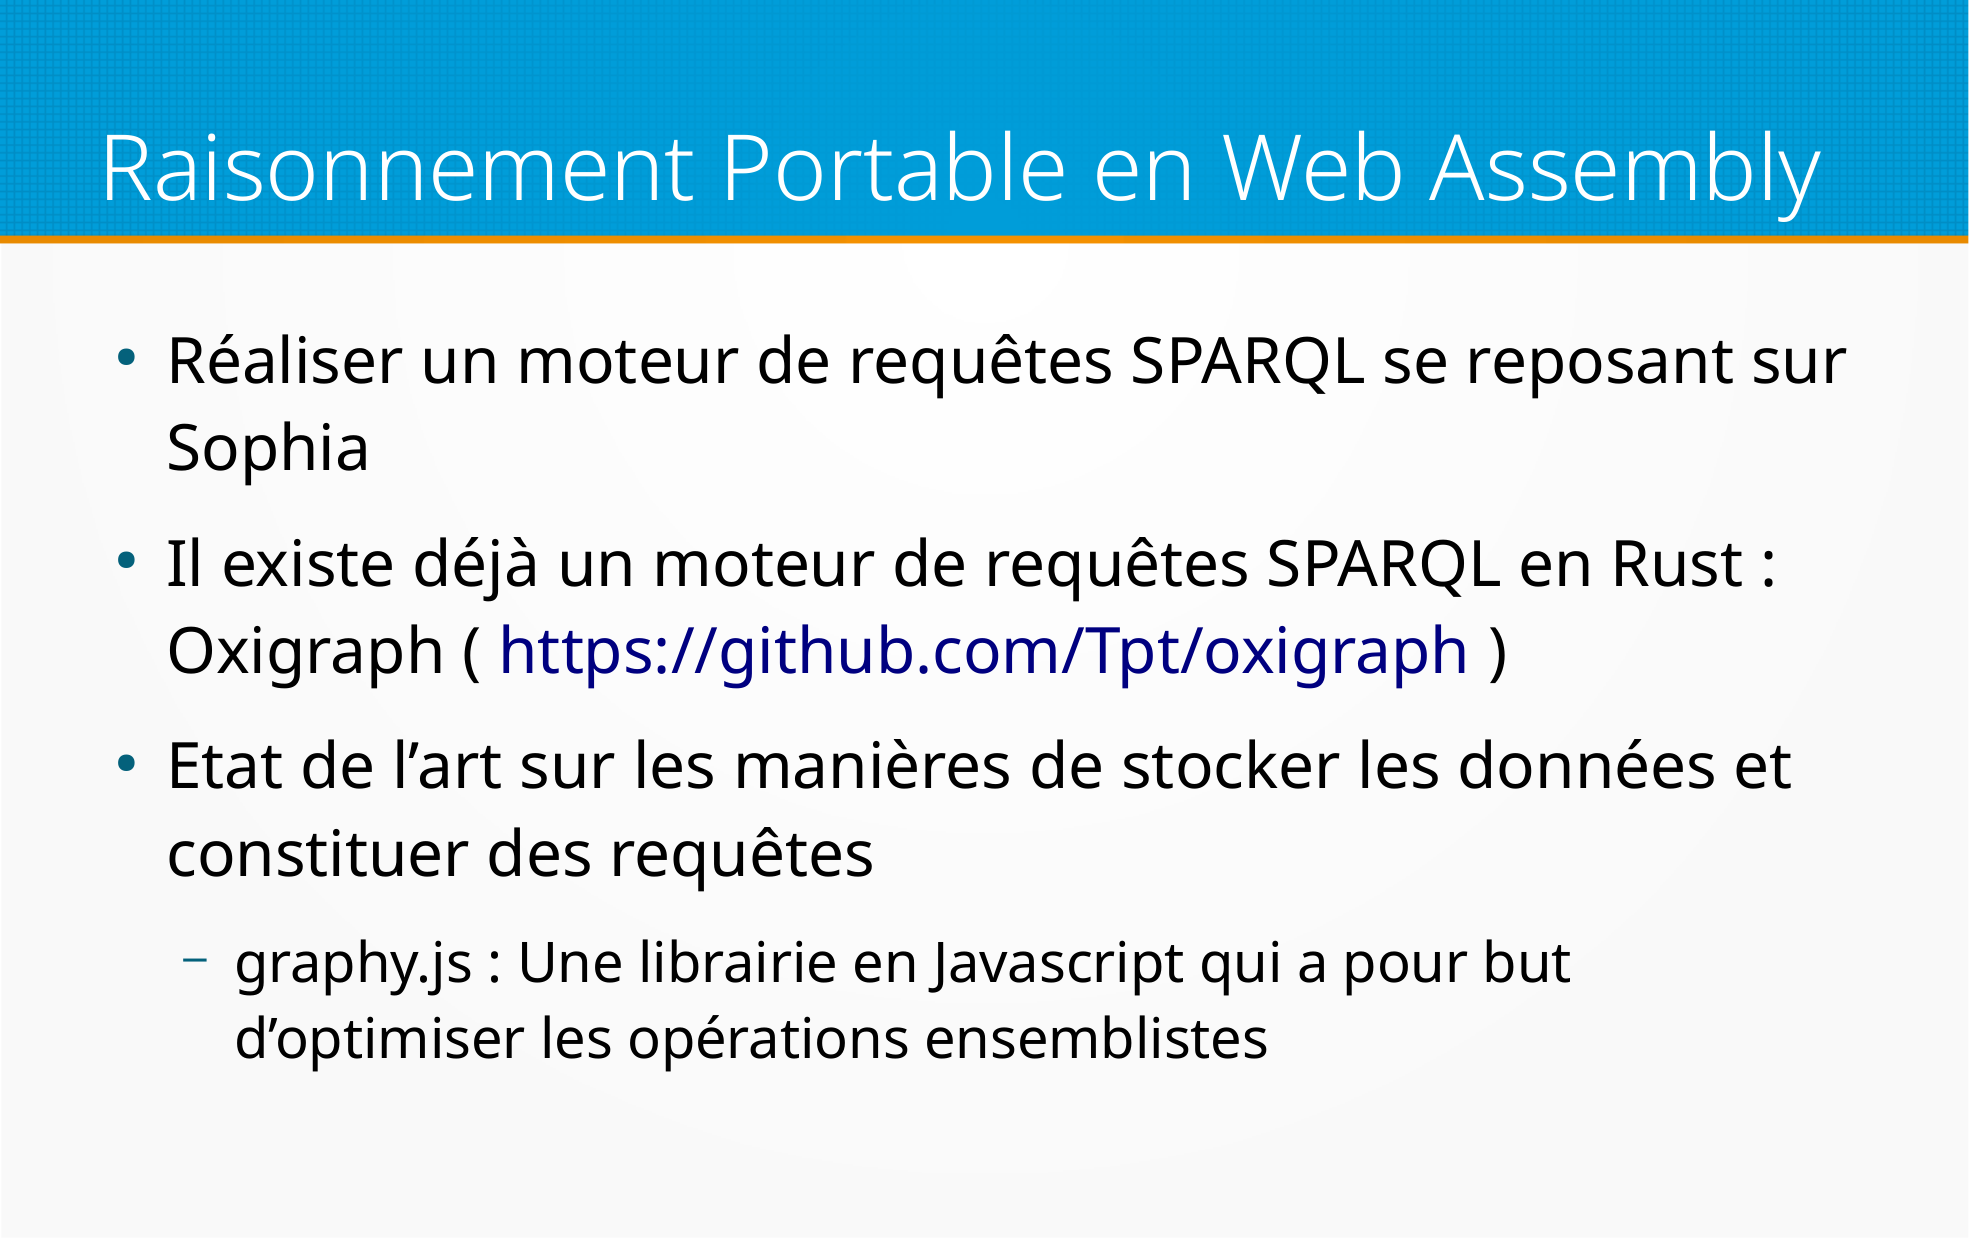

# Raisonnement Portable en Web Assembly
Réaliser un moteur de requêtes SPARQL se reposant sur Sophia
Il existe déjà un moteur de requêtes SPARQL en Rust : Oxigraph ( https://github.com/Tpt/oxigraph )
Etat de l’art sur les manières de stocker les données et constituer des requêtes
graphy.js : Une librairie en Javascript qui a pour but d’optimiser les opérations ensemblistes